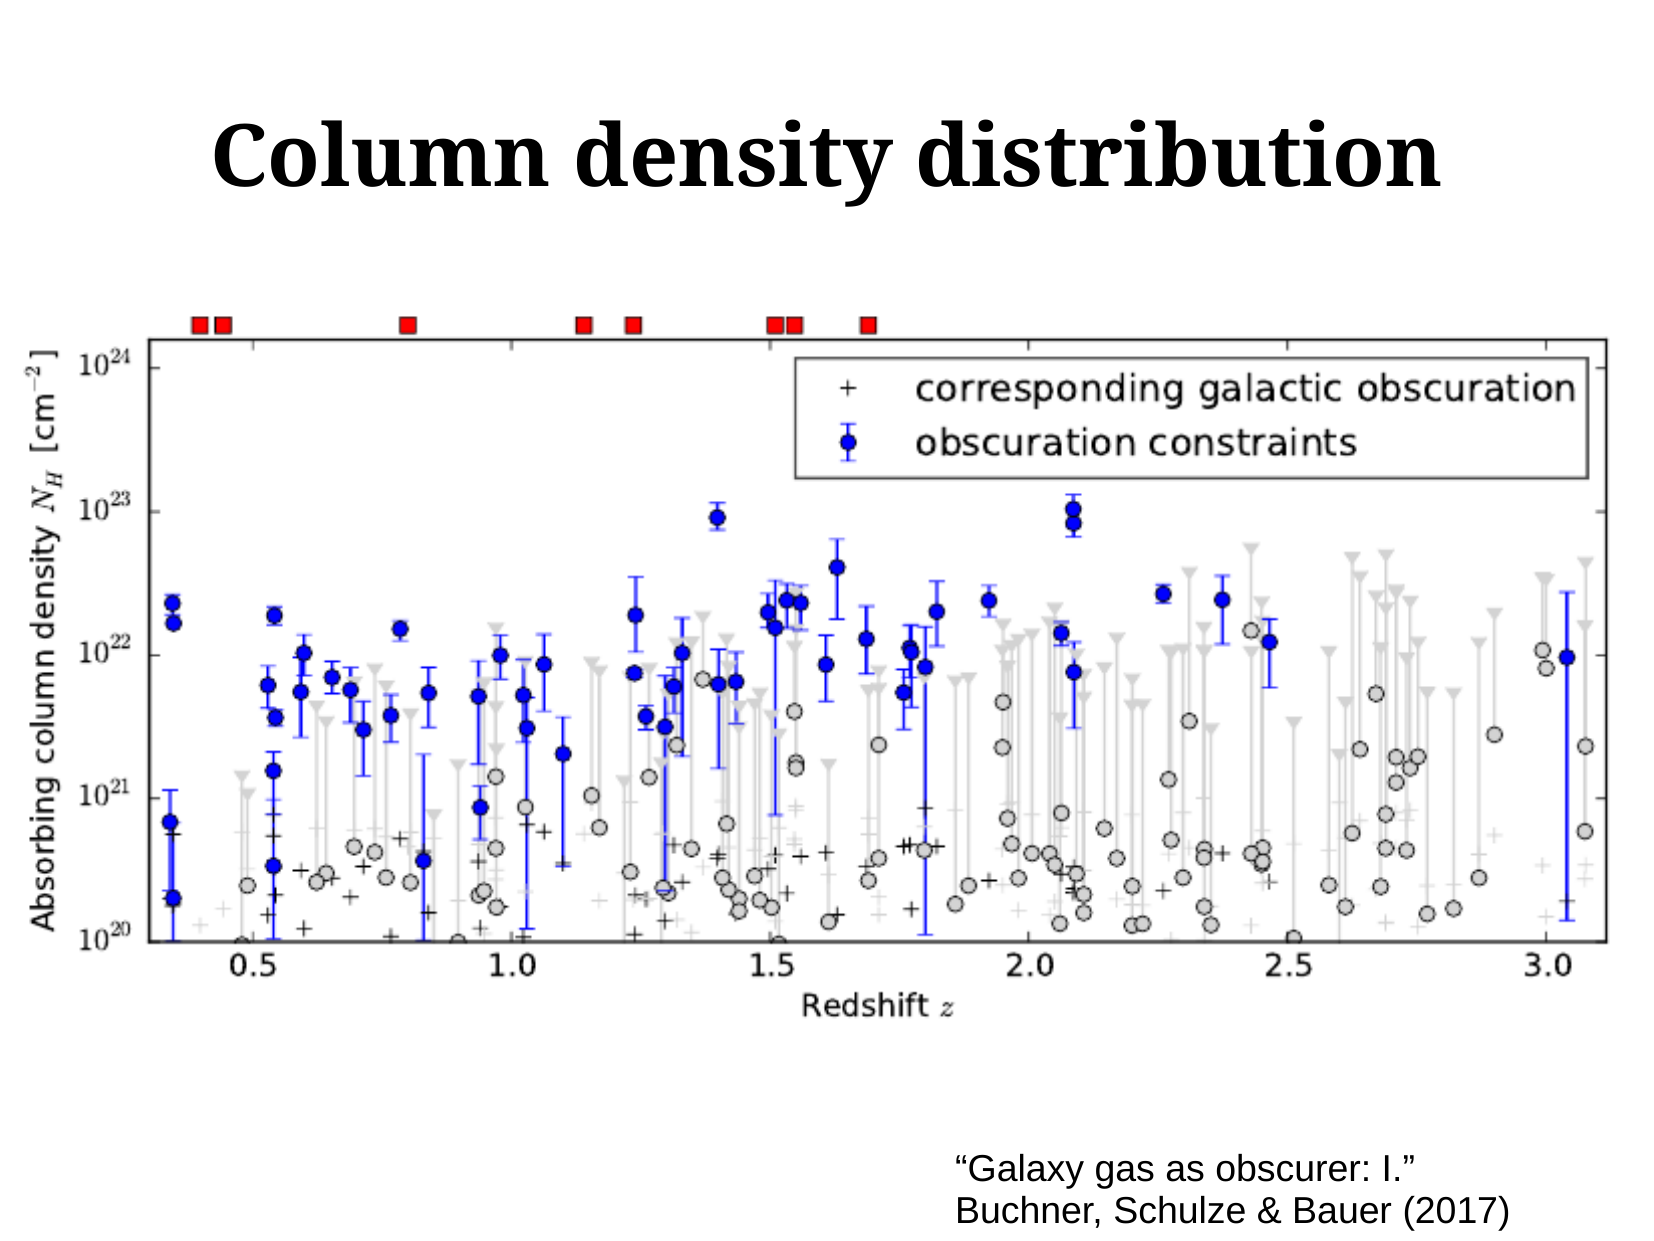

# Column density distribution
“Galaxy gas as obscurer: I.”
Buchner, Schulze & Bauer (2017)